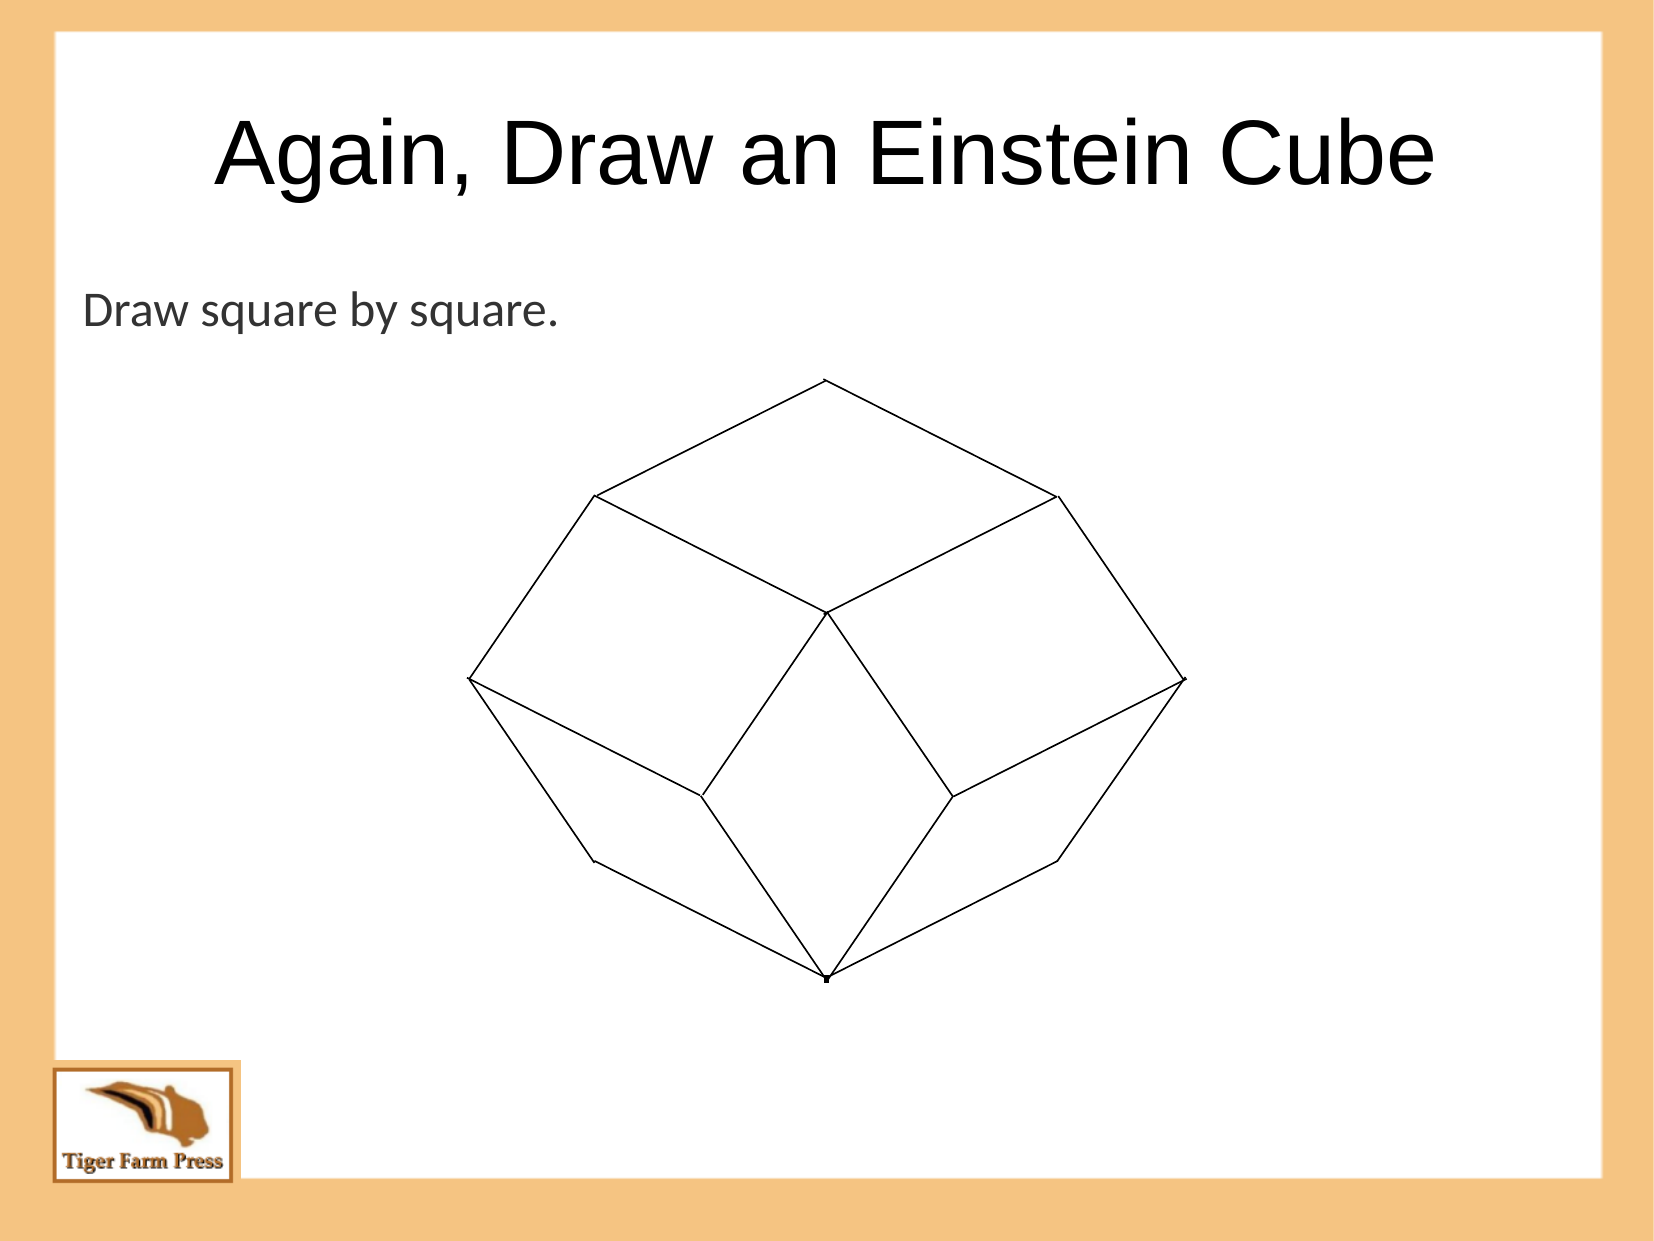

# Again, Draw an Einstein Cube
Draw square by square.